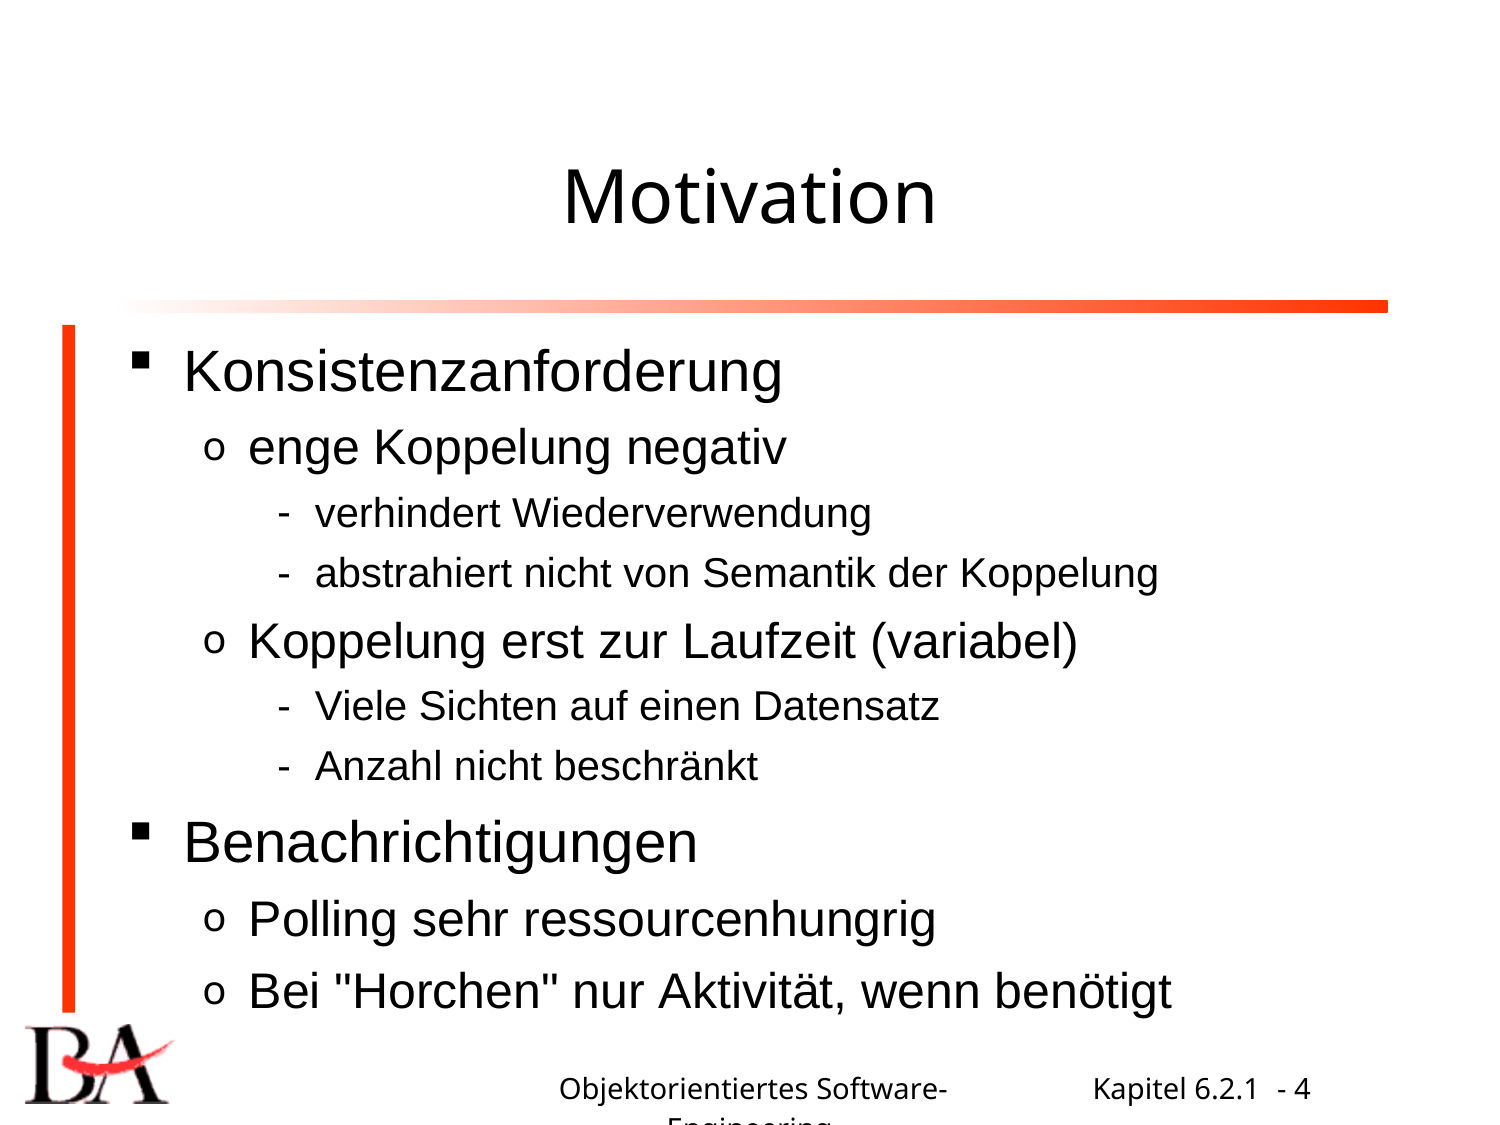

# Motivation
Konsistenzanforderung
enge Koppelung negativ
verhindert Wiederverwendung
abstrahiert nicht von Semantik der Koppelung
Koppelung erst zur Laufzeit (variabel)
Viele Sichten auf einen Datensatz
Anzahl nicht beschränkt
Benachrichtigungen
Polling sehr ressourcenhungrig
Bei "Horchen" nur Aktivität, wenn benötigt
4